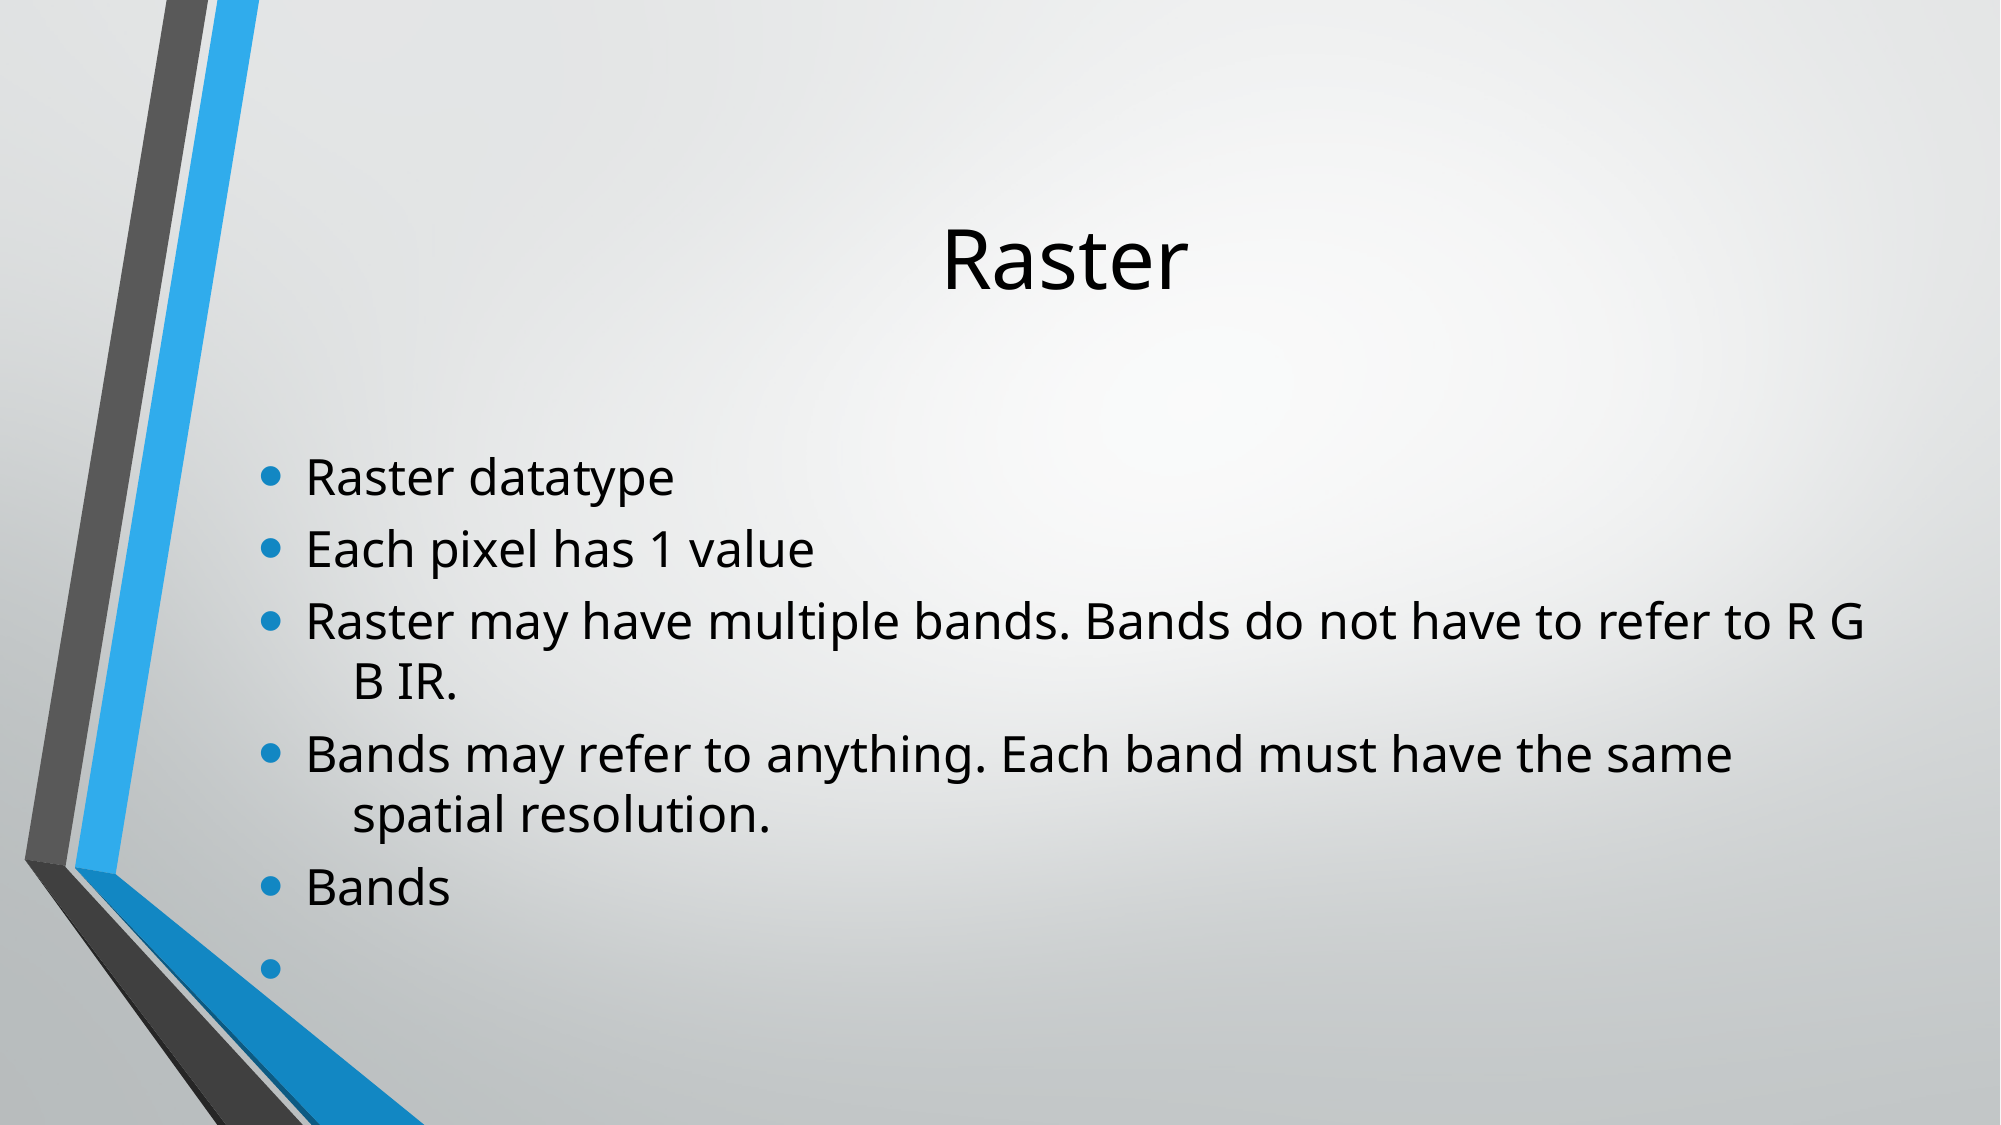

# Raster
Raster datatype
Each pixel has 1 value
Raster may have multiple bands. Bands do not have to refer to R G B IR.
Bands may refer to anything. Each band must have the same spatial resolution.
Bands